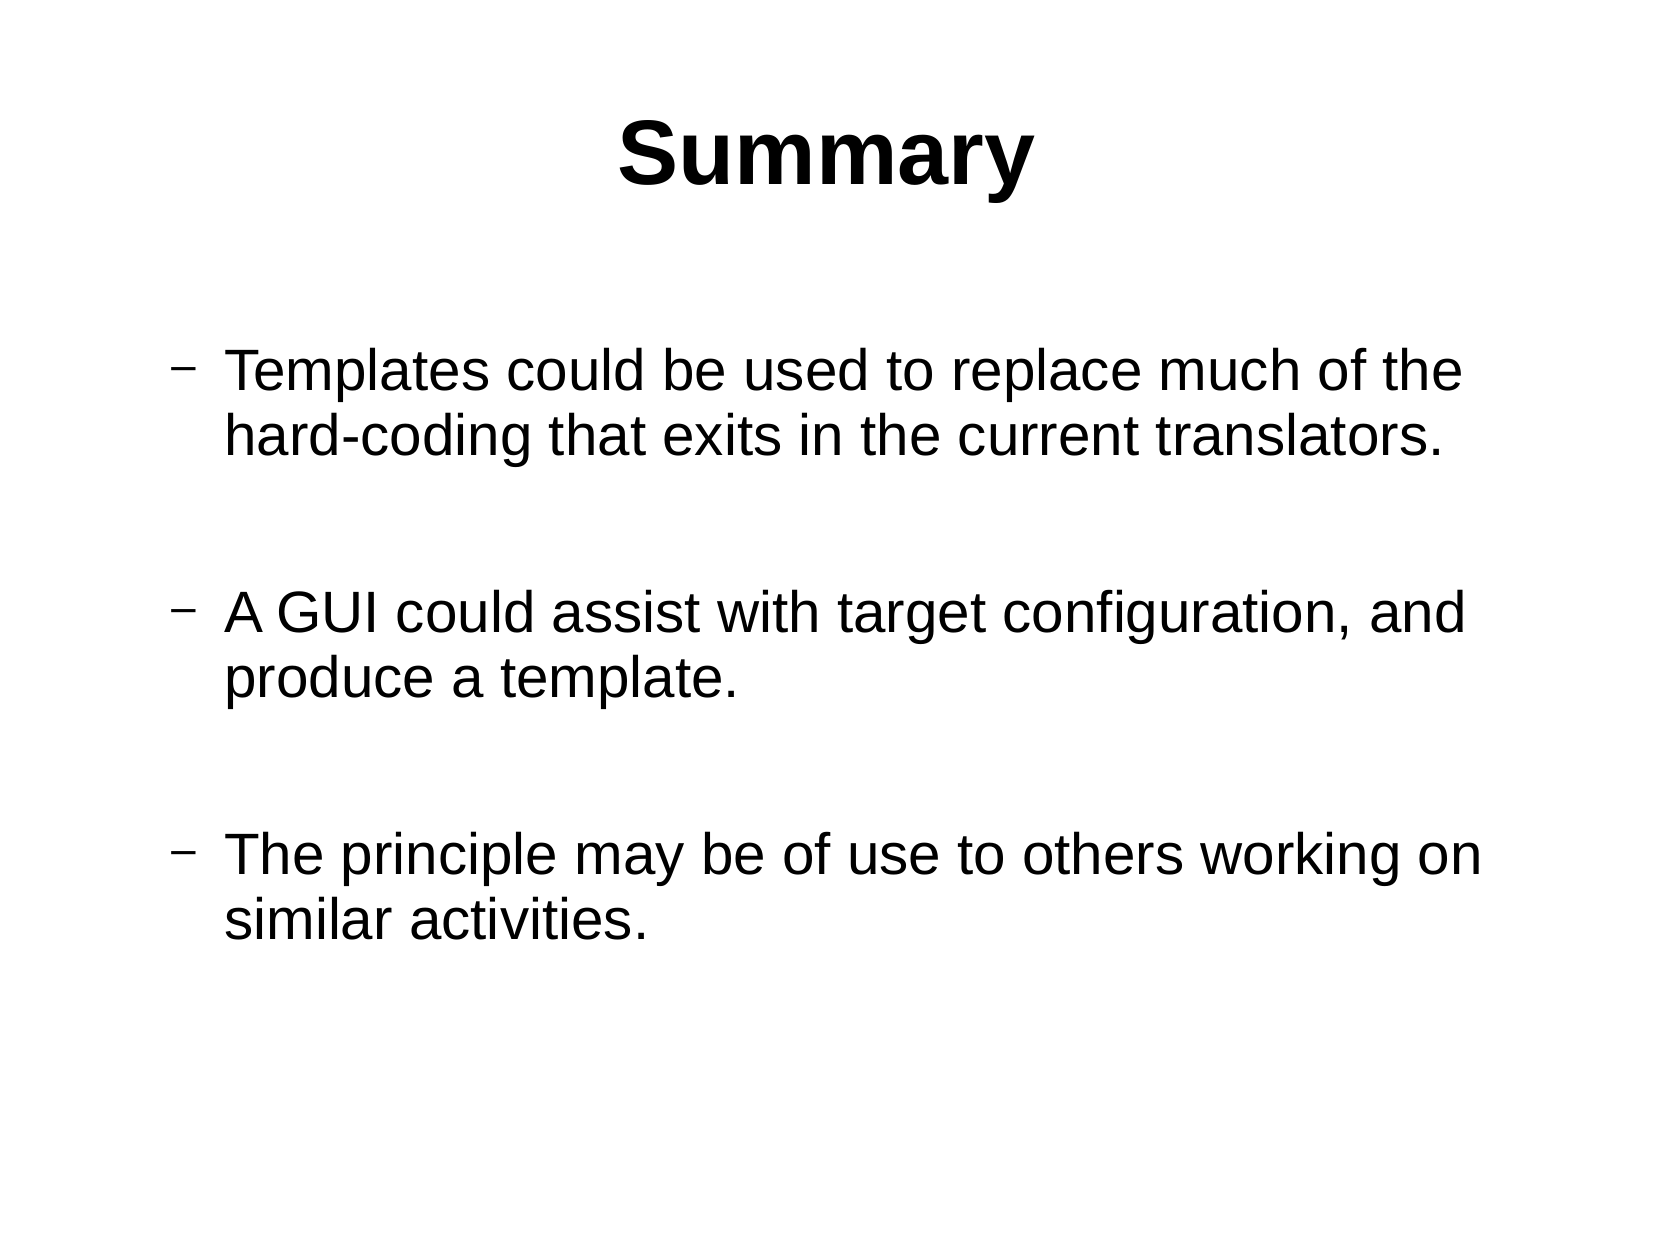

# Summary
Templates could be used to replace much of the hard-coding that exits in the current translators.
A GUI could assist with target configuration, and produce a template.
The principle may be of use to others working on similar activities.